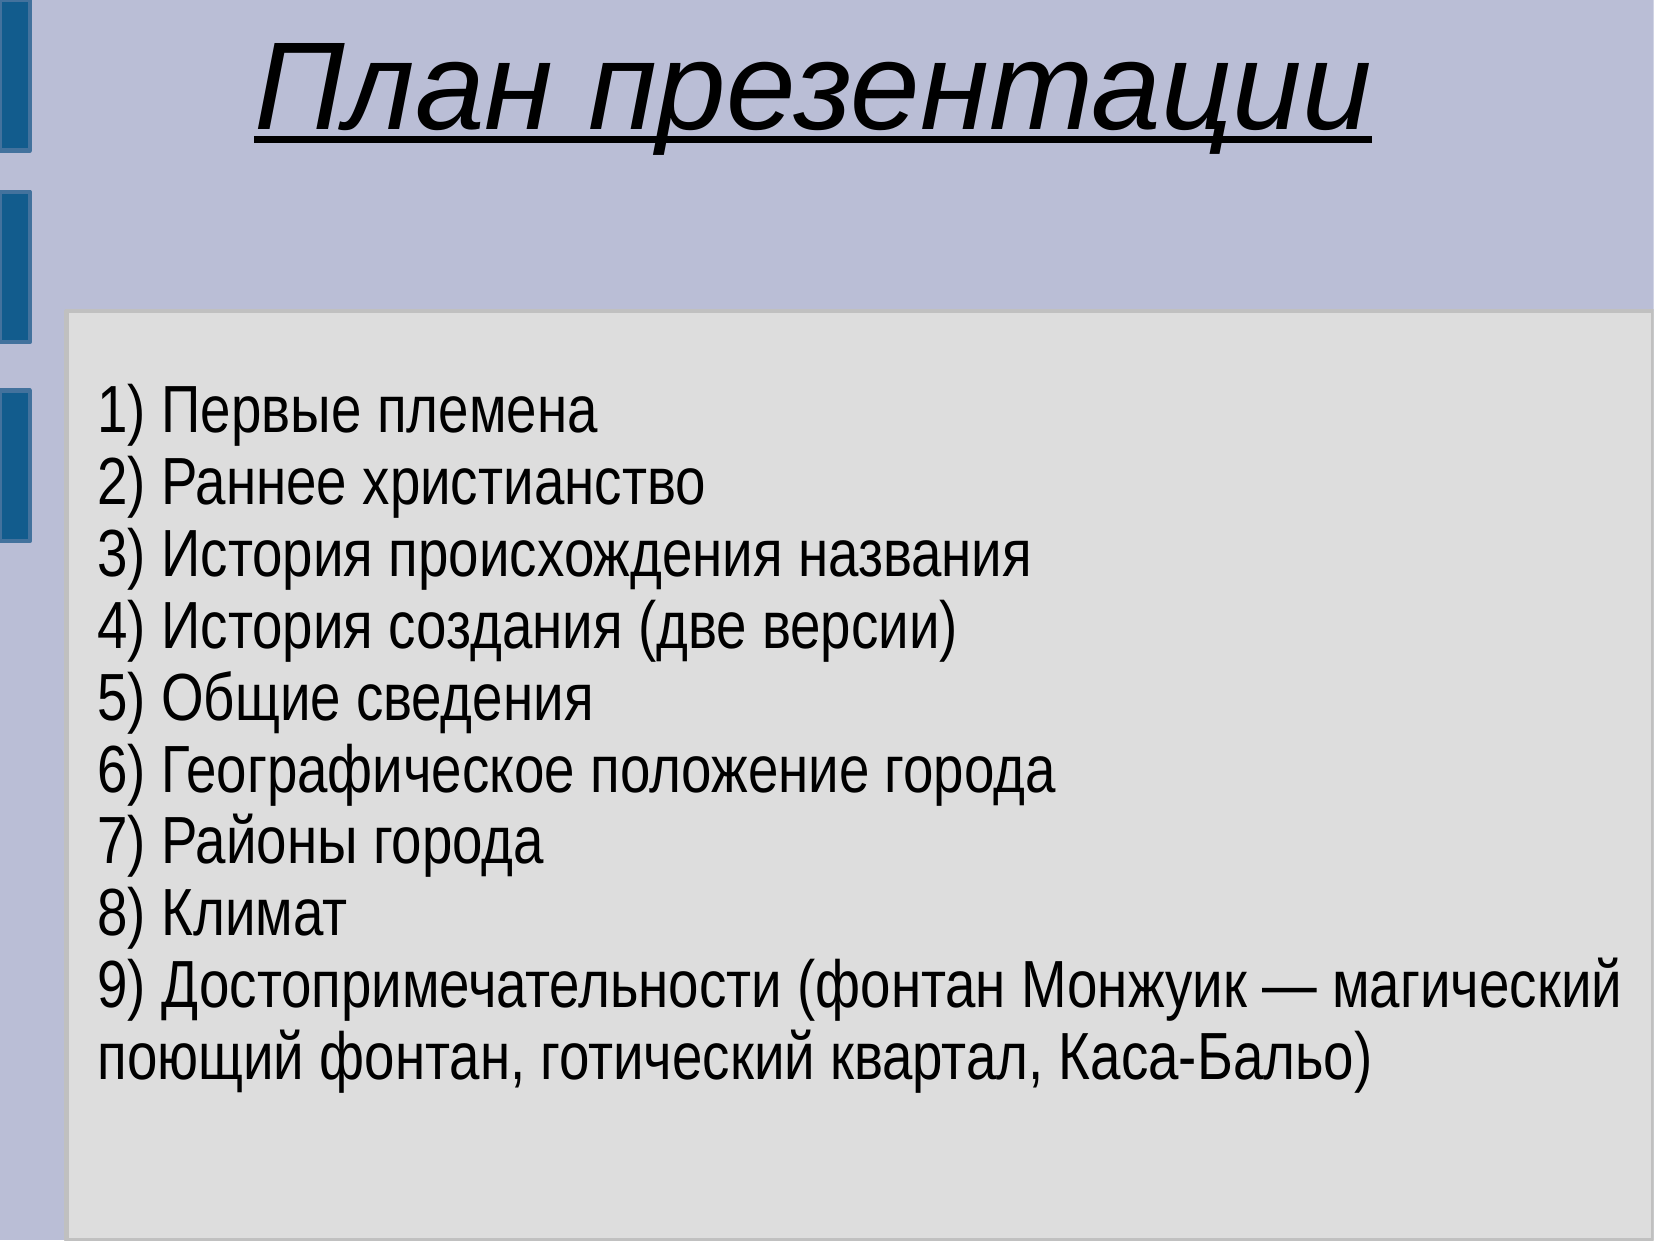

# План презентации
1) Первые племена
2) Раннее христианство
3) История происхождения названия
4) История создания (две версии)
5) Общие сведения
6) Географическое положение города
7) Районы города
8) Климат
9) Достопримечательности (фонтан Монжуик — магический поющий фонтан, готический квартал, Каса-Бальо)